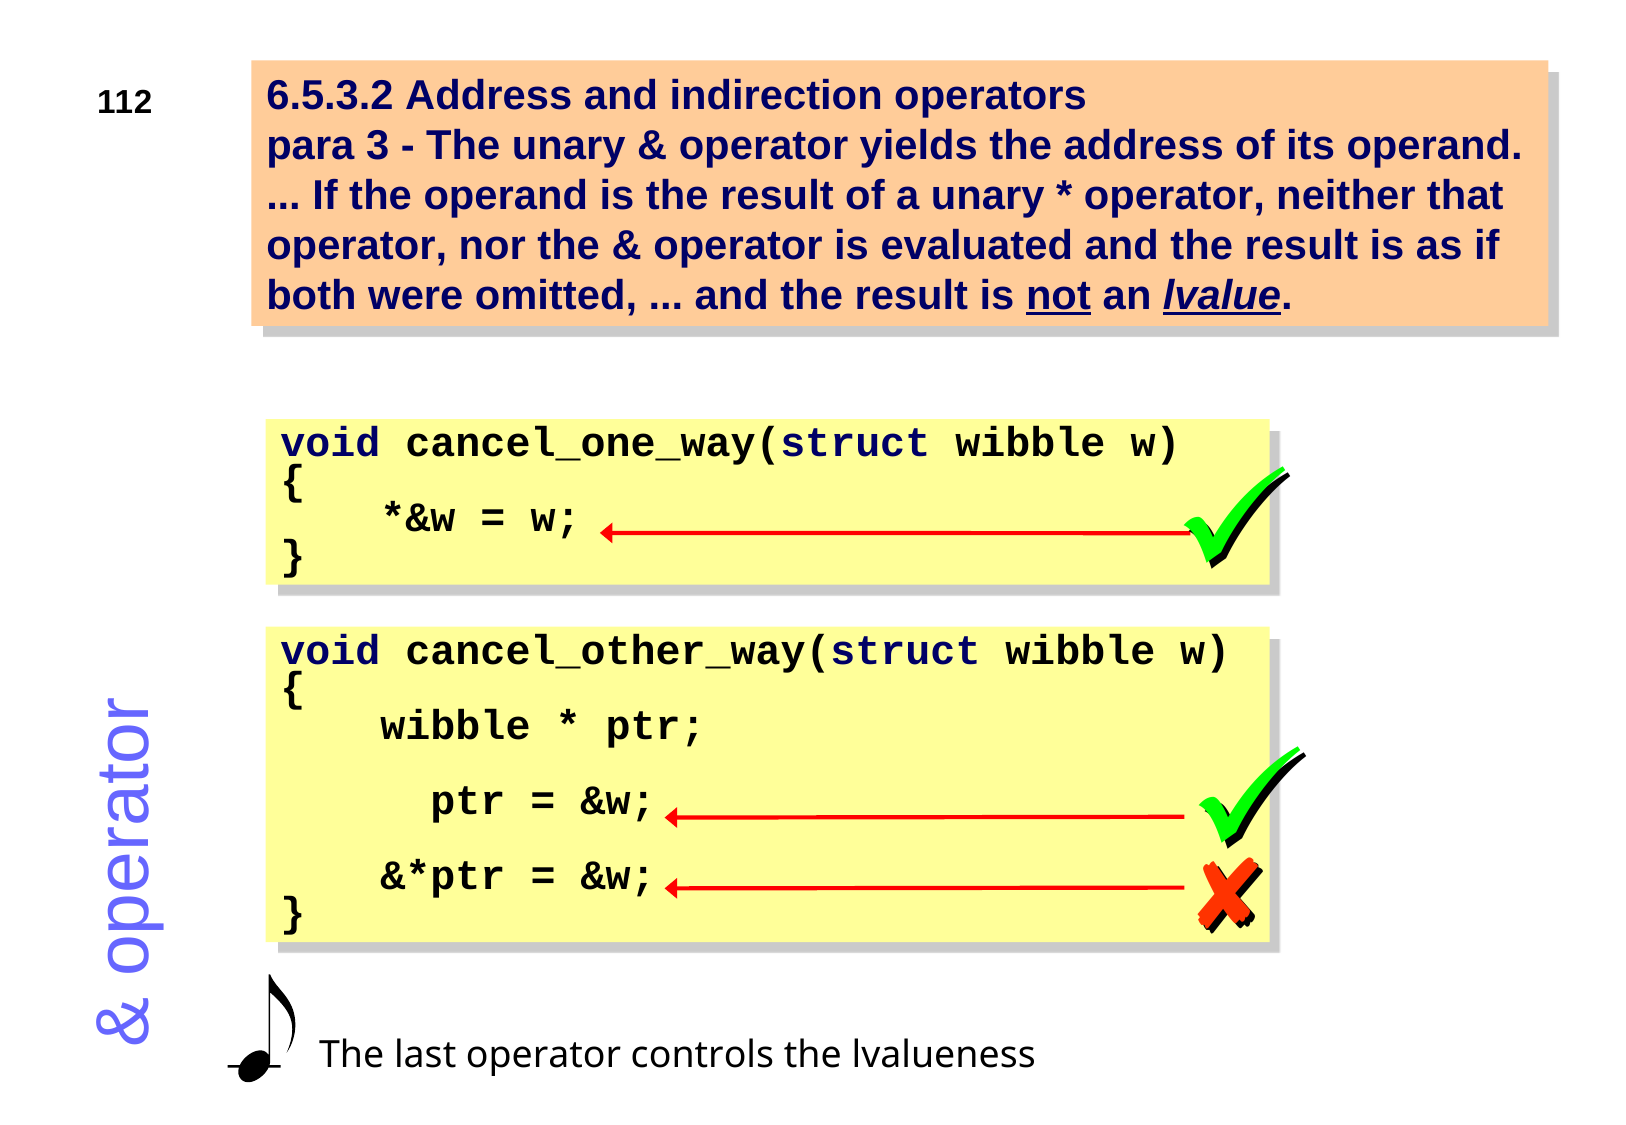

6.5.3.2 Address and indirection operators
para 3 - The unary & operator yields the address of its operand. ... If the operand is the result of a unary * operator, neither that operator, nor the & operator is evaluated and the result is as if both were omitted, ... and the result is not an lvalue.
112
void cancel_one_way(struct wibble w)
{
 *&w = w;
}

# & operator
void cancel_other_way(struct wibble w)
{
 wibble * ptr;
 ptr = &w;
 &*ptr = &w;
}


The last operator controls the lvalueness